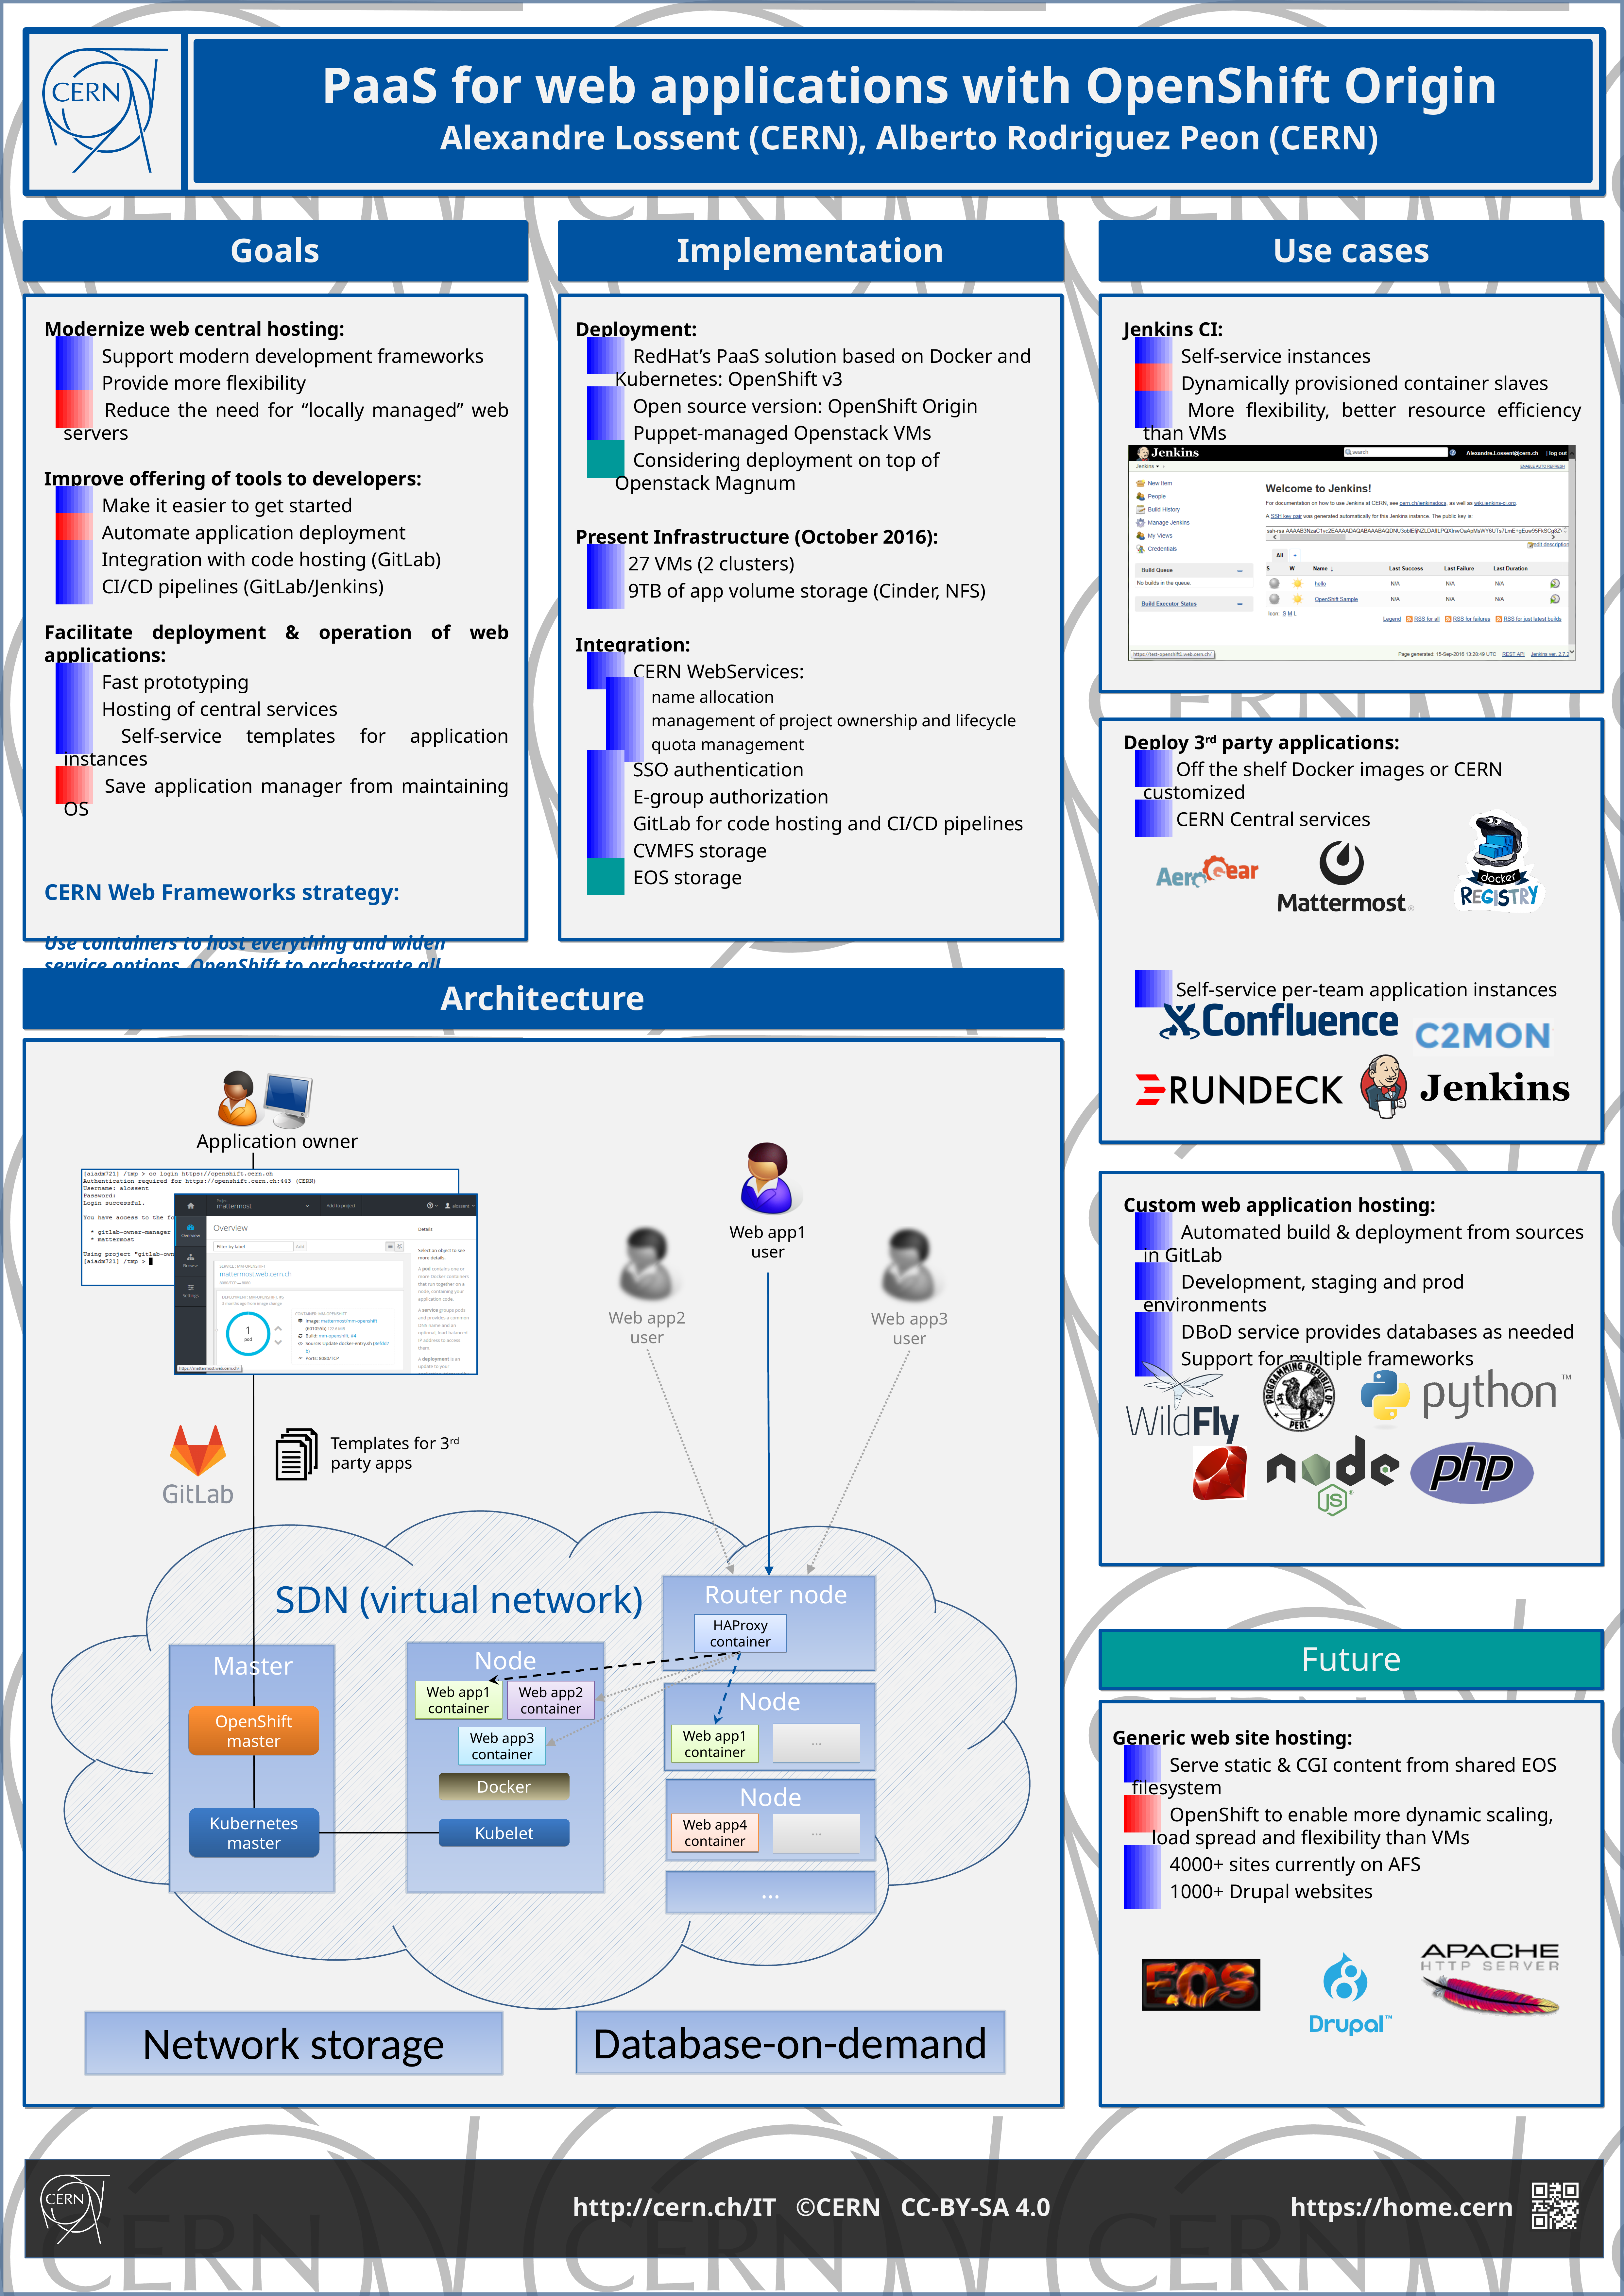

PaaS for web applications with OpenShift Origin
Alexandre Lossent (CERN), Alberto Rodriguez Peon (CERN)
Goals
Implementation
Use cases
Modernize web central hosting:
 Support modern development frameworks
 Provide more flexibility
 Reduce the need for “locally managed” web servers
Improve offering of tools to developers:
 Make it easier to get started
 Automate application deployment
 Integration with code hosting (GitLab)
 CI/CD pipelines (GitLab/Jenkins)
Facilitate deployment & operation of web applications:
 Fast prototyping
 Hosting of central services
 Self-service templates for application instances
 Save application manager from maintaining OS
CERN Web Frameworks strategy:
Use containers to host everything and widen
service options. OpenShift to orchestrate all.
Deployment:
 RedHat’s PaaS solution based on Docker and
 Kubernetes: OpenShift v3
 Open source version: OpenShift Origin
 Puppet-managed Openstack VMs
 Considering deployment on top of
 Openstack Magnum
Present Infrastructure (October 2016):
27 VMs (2 clusters)
9TB of app volume storage (Cinder, NFS)
Integration:
 CERN WebServices:
 name allocation
 management of project ownership and lifecycle
 quota management
 SSO authentication
 E-group authorization
 GitLab for code hosting and CI/CD pipelines
 CVMFS storage
 EOS storage
Jenkins CI:
 Self-service instances
 Dynamically provisioned container slaves
 More flexibility, better resource efficiency than VMs
Deploy 3rd party applications:
Off the shelf Docker images or CERN customized
CERN Central services
Self-service per-team application instances
Architecture
Application owner
Web app1 user
Custom web application hosting:
 Automated build & deployment from sources in GitLab
 Development, staging and prod environments
 DBoD service provides databases as needed
 Support for multiple frameworks
Web app2 user
Web app3 user
Templates for 3rd party apps
SDN (virtual network)
Router node
HAProxy
container
Future
Node
Master
Web app1
container
Web app2
container
Node
OpenShift master
Generic web site hosting:
 Serve static & CGI content from shared EOS filesystem
 OpenShift to enable more dynamic scaling,
 load spread and flexibility than VMs
 4000+ sites currently on AFS
 1000+ Drupal websites
…
Web app1
container
Web app3
container
Docker
Node
Kubernetes master
Web app4
container
…
Kubelet
…
Database-on-demand
Network storage
http://cern.ch/IT ©CERN CC-BY-SA 4.0
https://home.cern